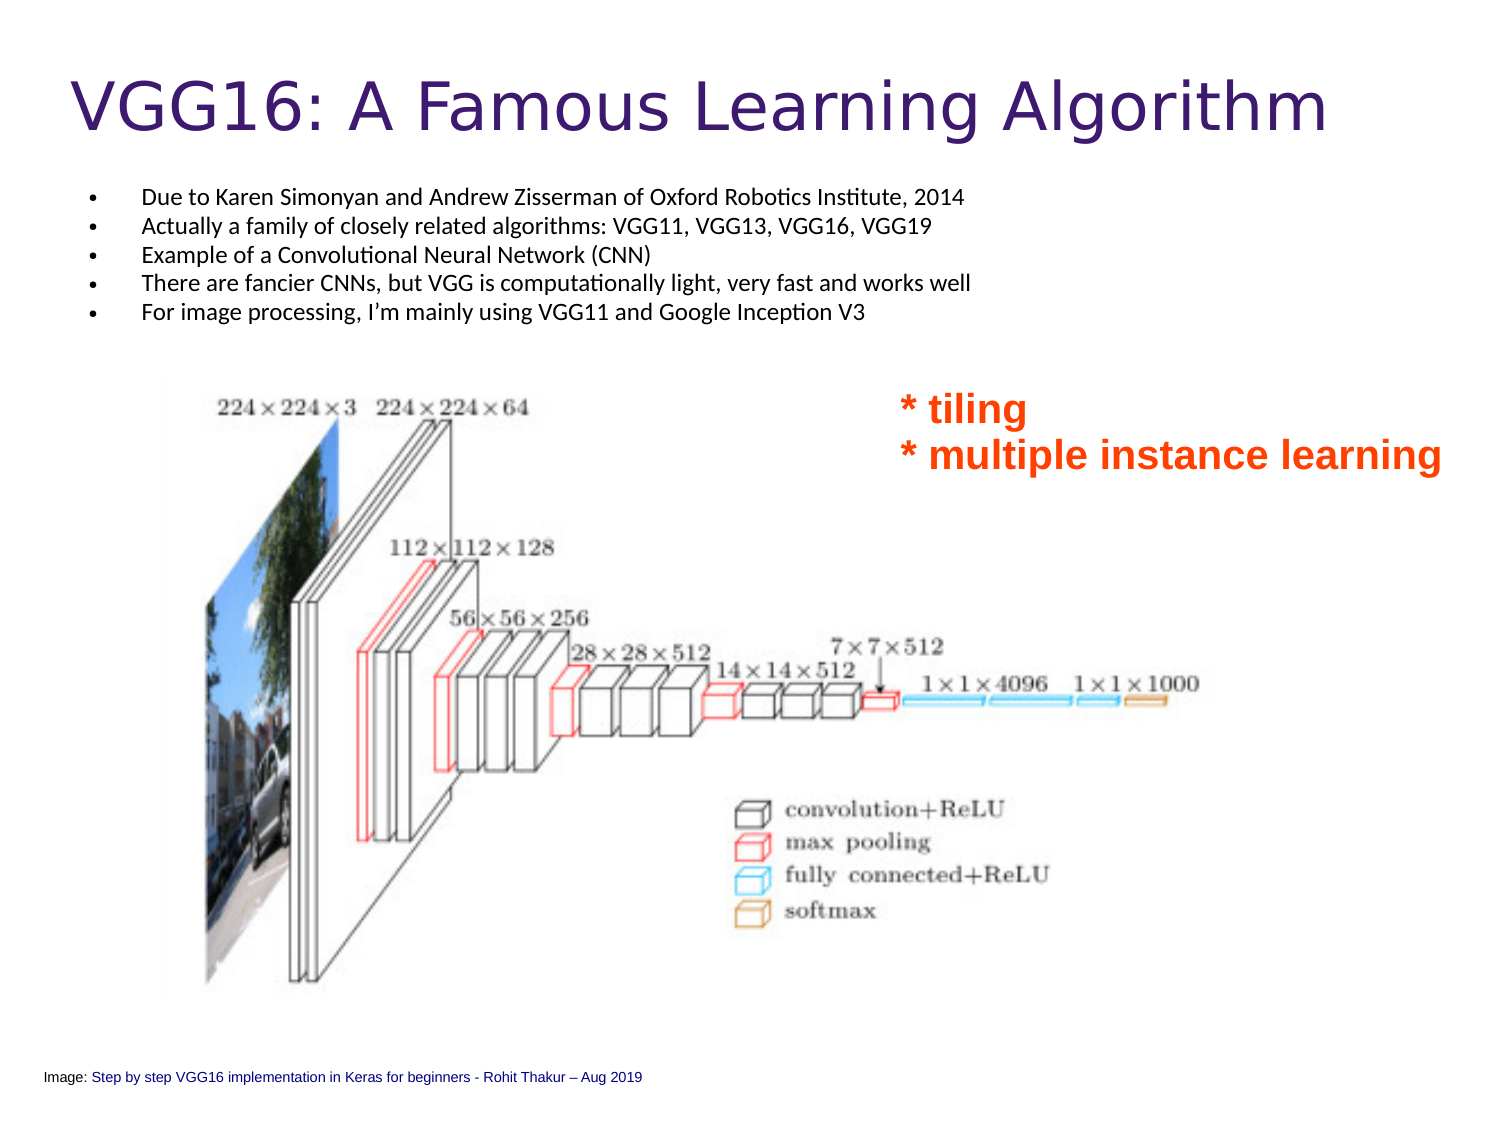

# VGG16: A Famous Learning Algorithm
Due to Karen Simonyan and Andrew Zisserman of Oxford Robotics Institute, 2014
Actually a family of closely related algorithms: VGG11, VGG13, VGG16, VGG19
Example of a Convolutional Neural Network (CNN)
There are fancier CNNs, but VGG is computationally light, very fast and works well
For image processing, I’m mainly using VGG11 and Google Inception V3
* tiling
* multiple instance learning
Image: Step by step VGG16 implementation in Keras for beginners - Rohit Thakur – Aug 2019